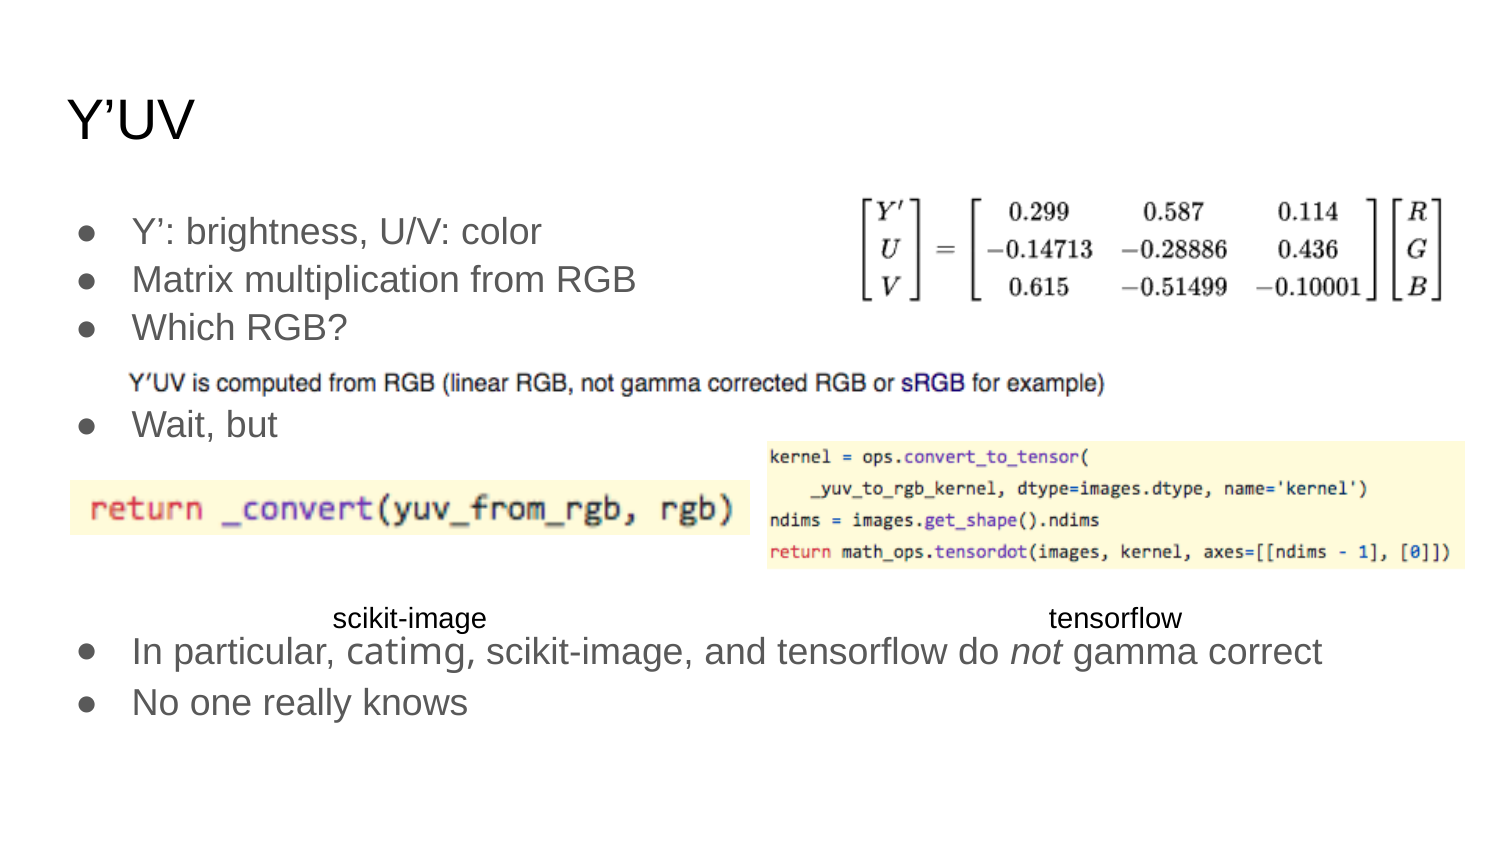

# Y’UV
Y’: brightness, U/V: color
Matrix multiplication from RGB
Which RGB?
Wait, but
In particular, catimg, scikit-image, and tensorflow do not gamma correct
No one really knows
scikit-image
tensorflow